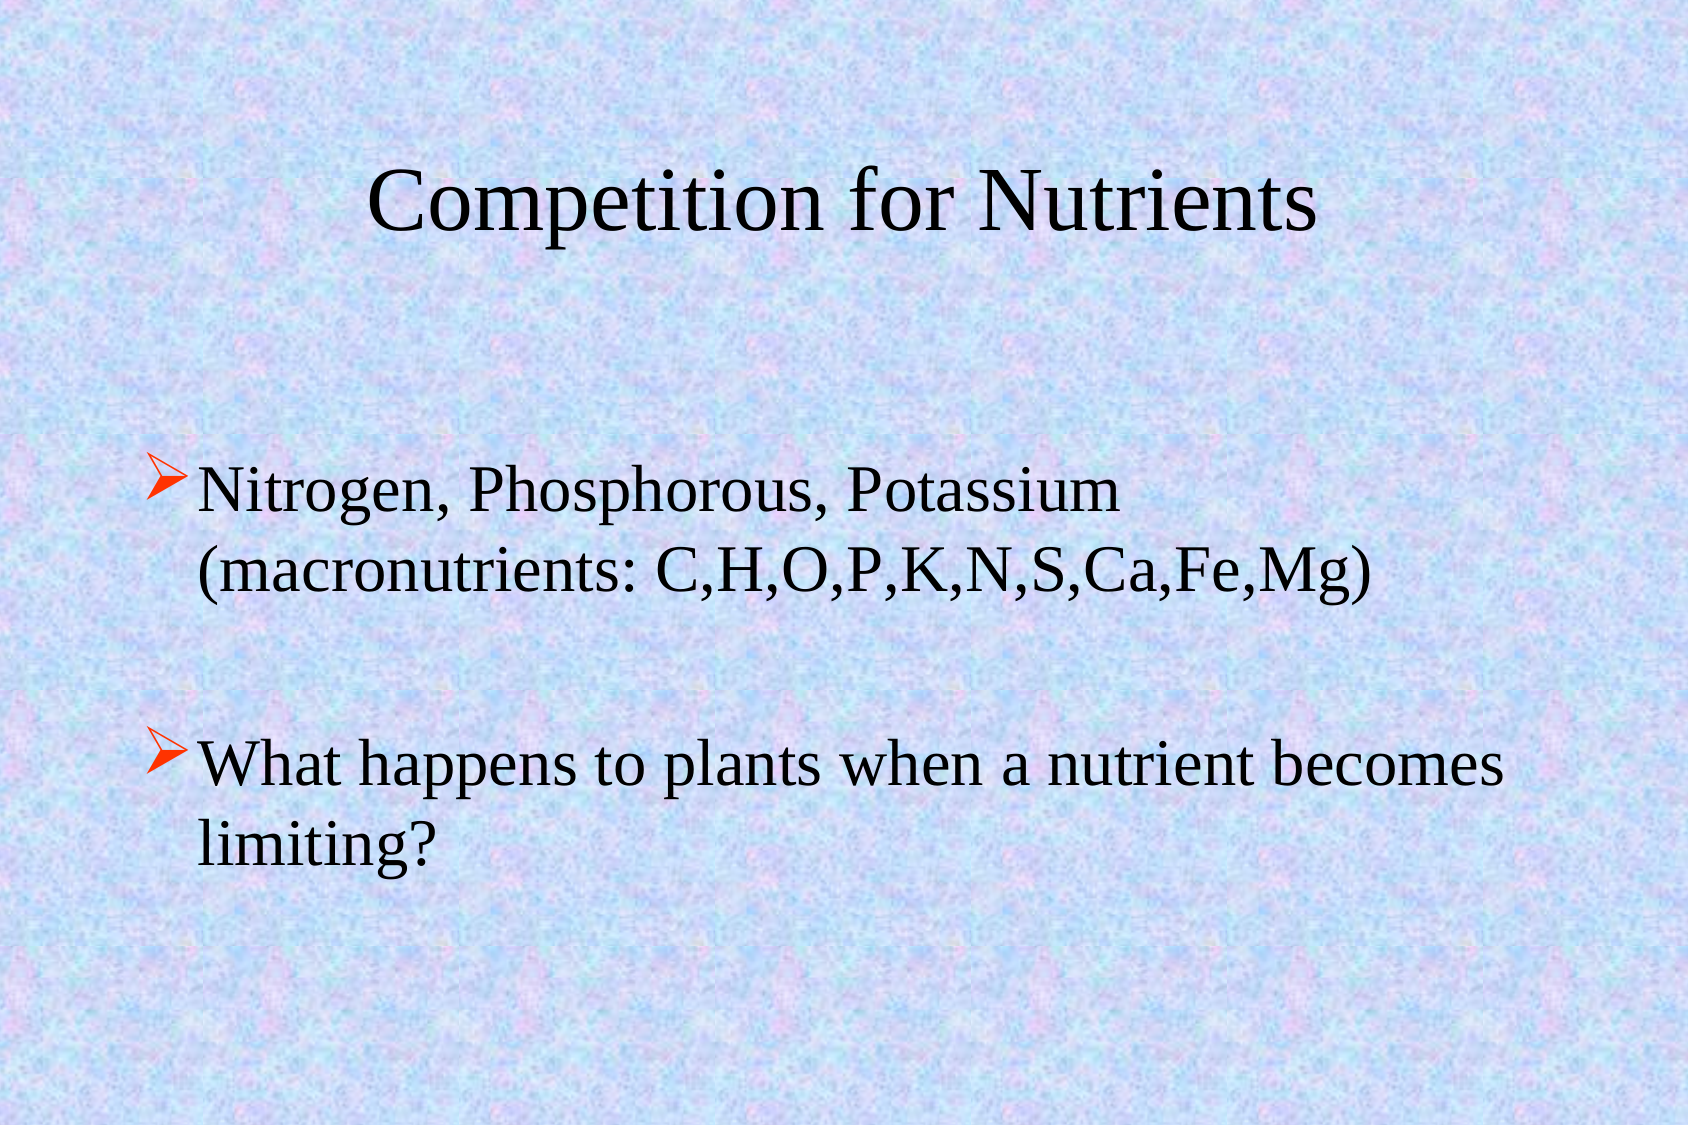

# Competition for Nutrients
Nitrogen, Phosphorous, Potassium (macronutrients: C,H,O,P,K,N,S,Ca,Fe,Mg)
What happens to plants when a nutrient becomes limiting?